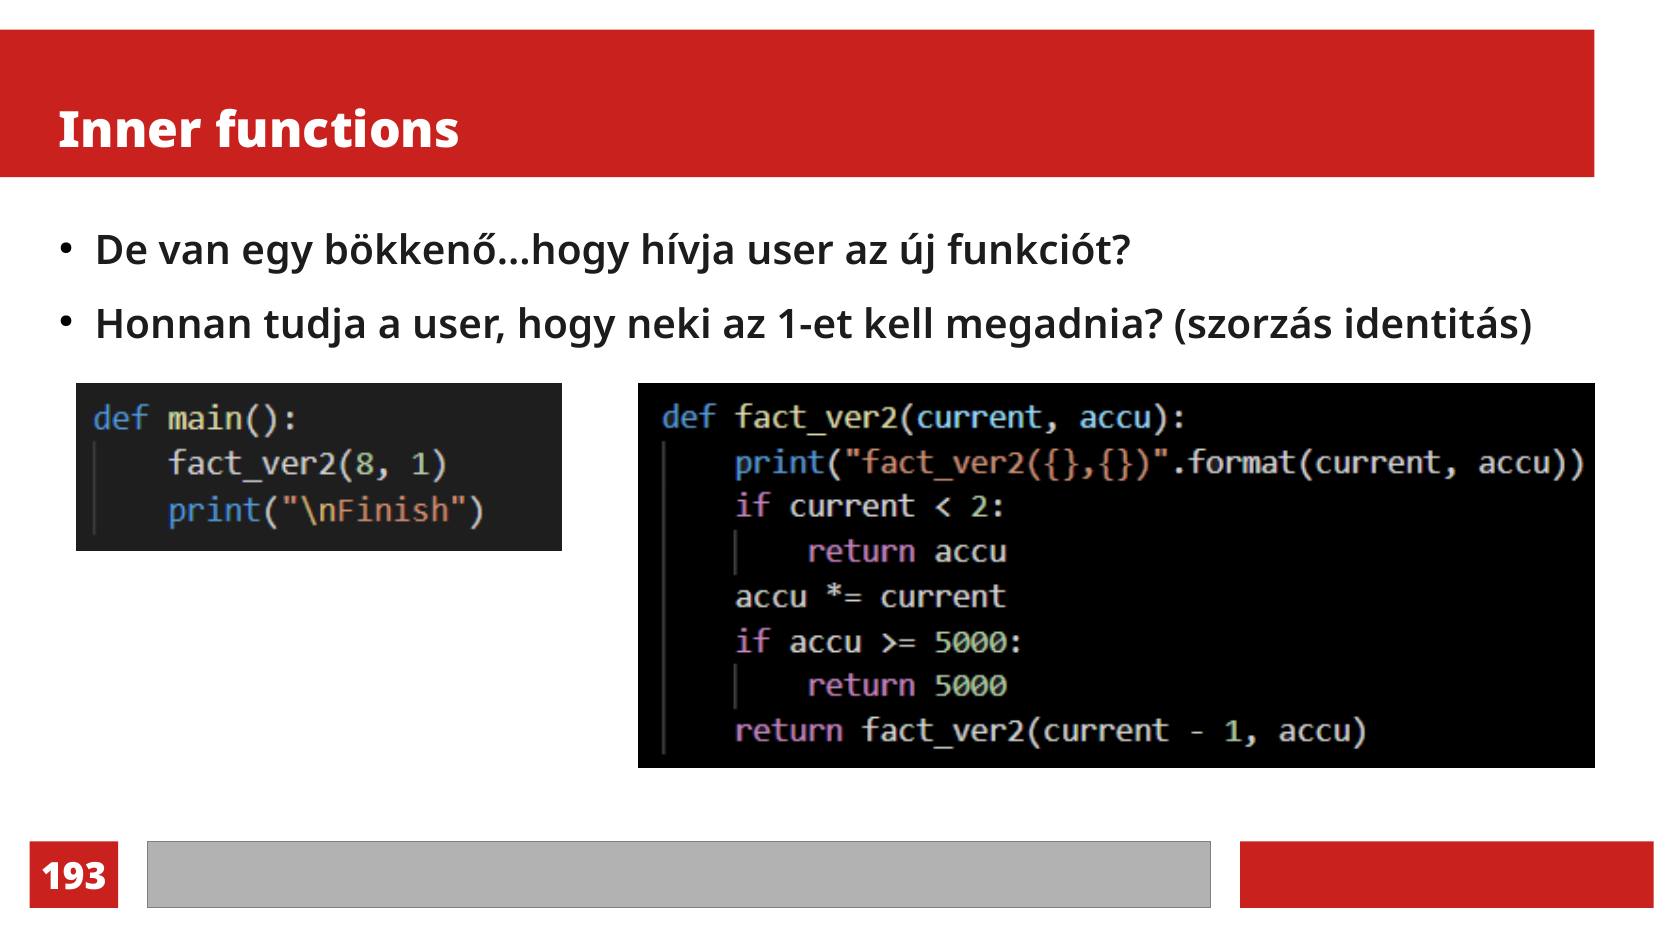

# Inner functions
De van egy bökkenő...hogy hívja user az új funkciót?
Honnan tudja a user, hogy neki az 1-et kell megadnia? (szorzás identitás)
193